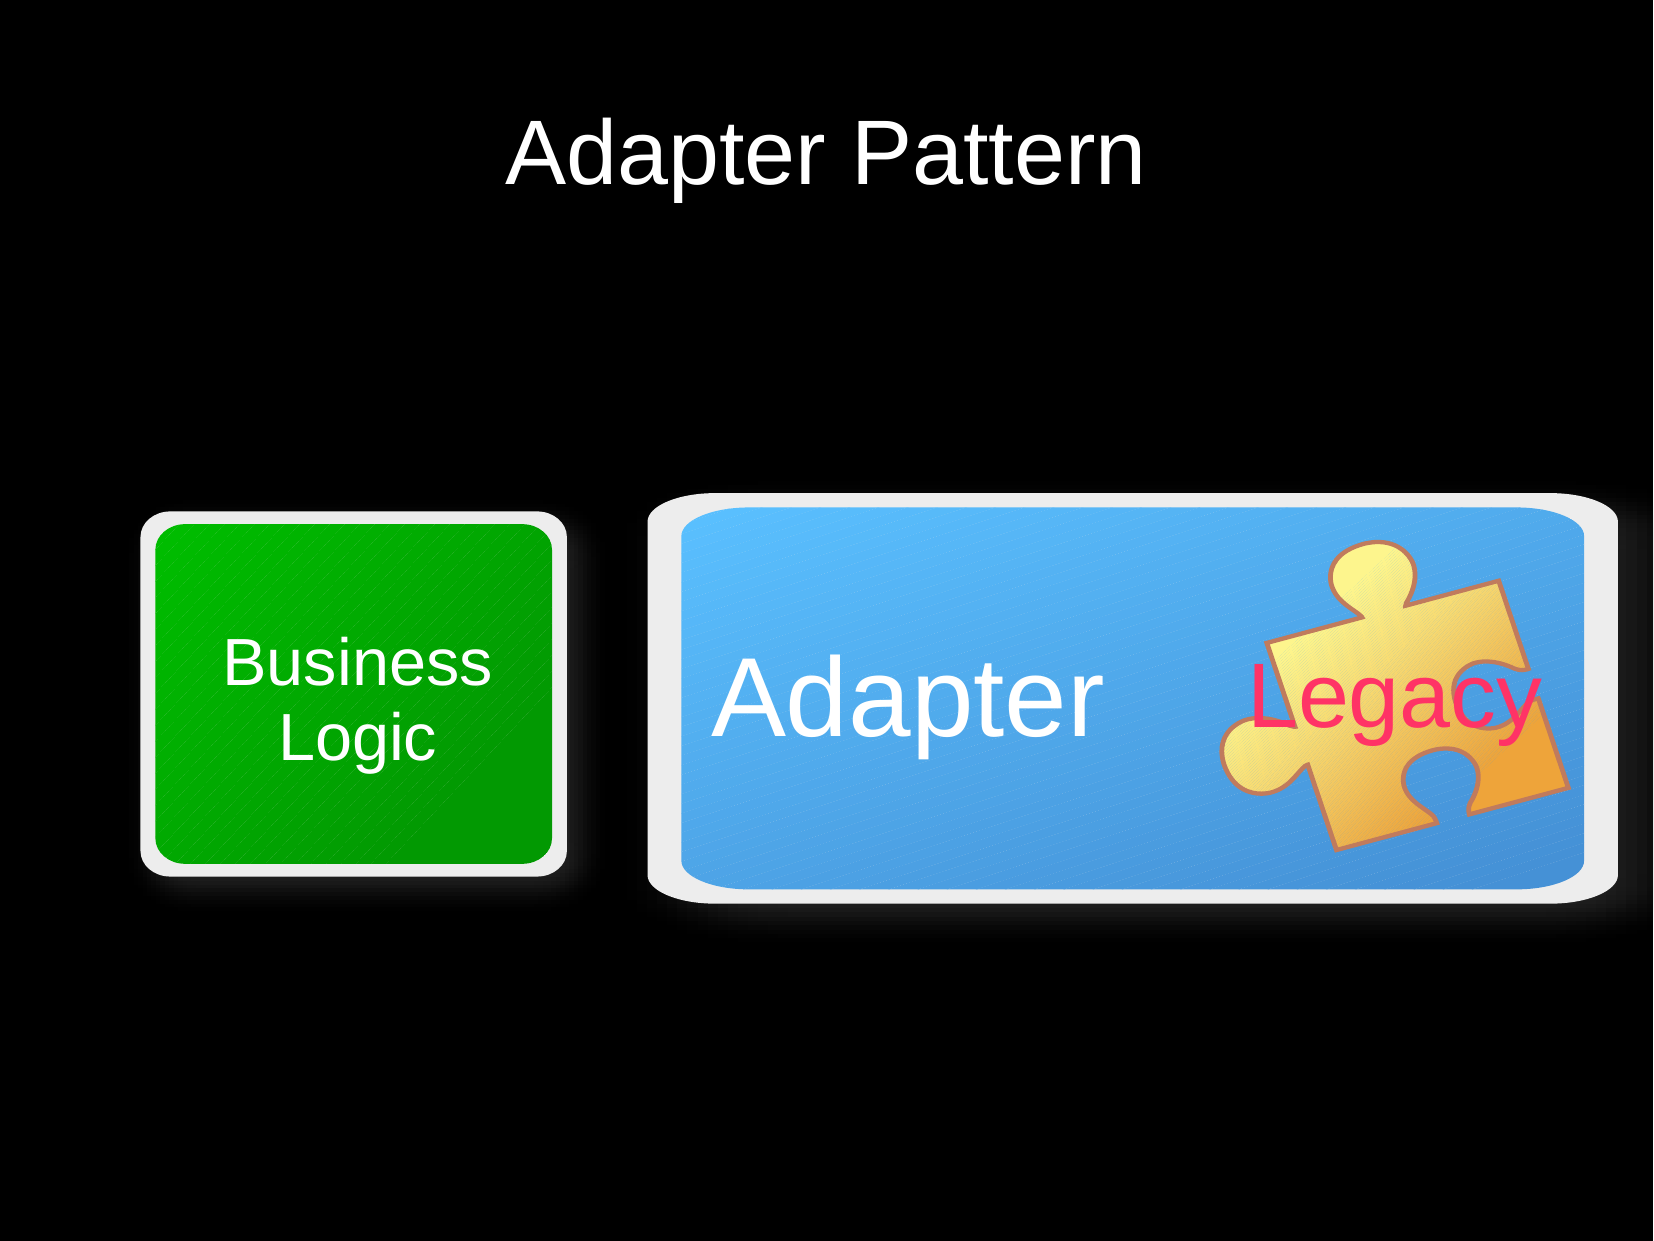

# Adapter Pattern
 Adapter
Business
Logic
Legacy